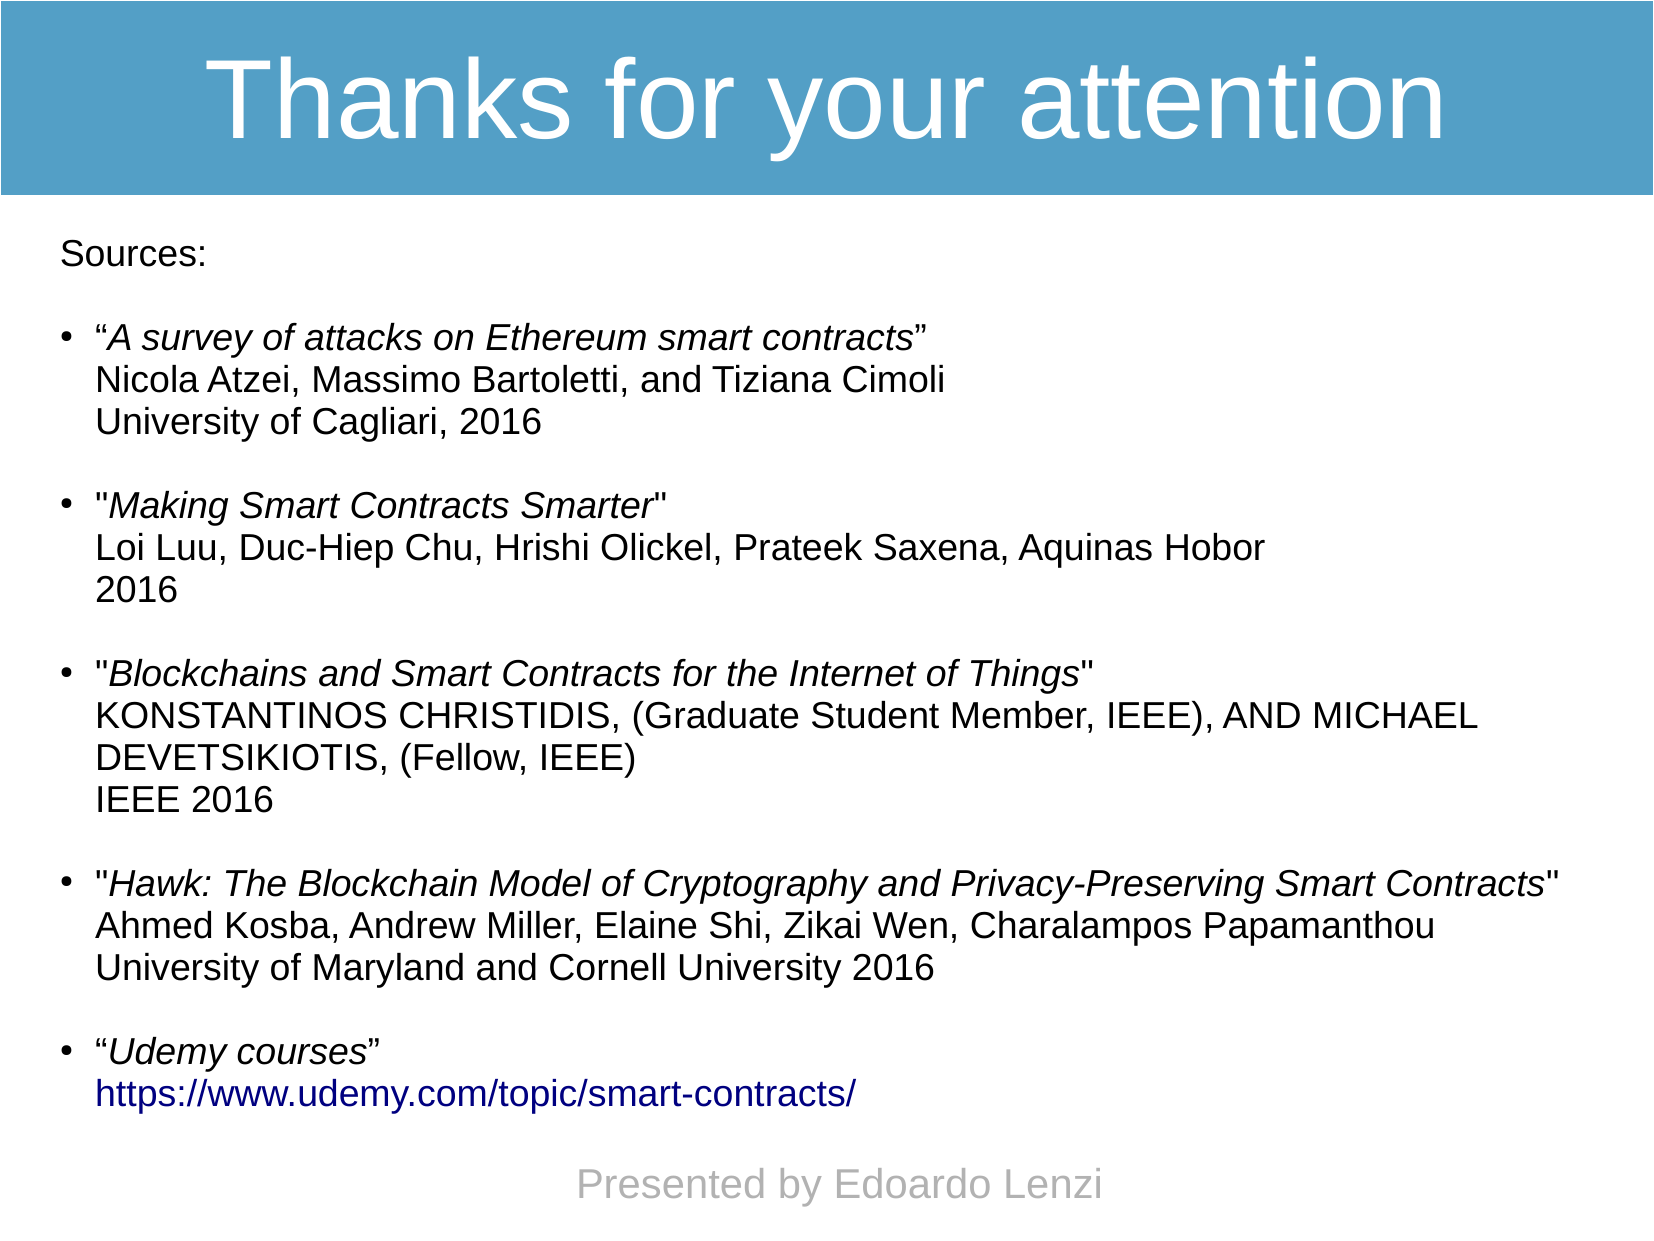

Thanks for your attention
Sources:
“A survey of attacks on Ethereum smart contracts”
Nicola Atzei, Massimo Bartoletti, and Tiziana Cimoli
University of Cagliari, 2016
"Making Smart Contracts Smarter"
Loi Luu, Duc-Hiep Chu, Hrishi Olickel, Prateek Saxena, Aquinas Hobor
2016
"Blockchains and Smart Contracts for the Internet of Things"
KONSTANTINOS CHRISTIDIS, (Graduate Student Member, IEEE), AND MICHAEL DEVETSIKIOTIS, (Fellow, IEEE)
IEEE 2016
"Hawk: The Blockchain Model of Cryptography and Privacy-Preserving Smart Contracts"
Ahmed Kosba, Andrew Miller, Elaine Shi, Zikai Wen, Charalampos Papamanthou
University of Maryland and Cornell University 2016
“Udemy courses”
https://www.udemy.com/topic/smart-contracts/
# Presented by Edoardo Lenzi